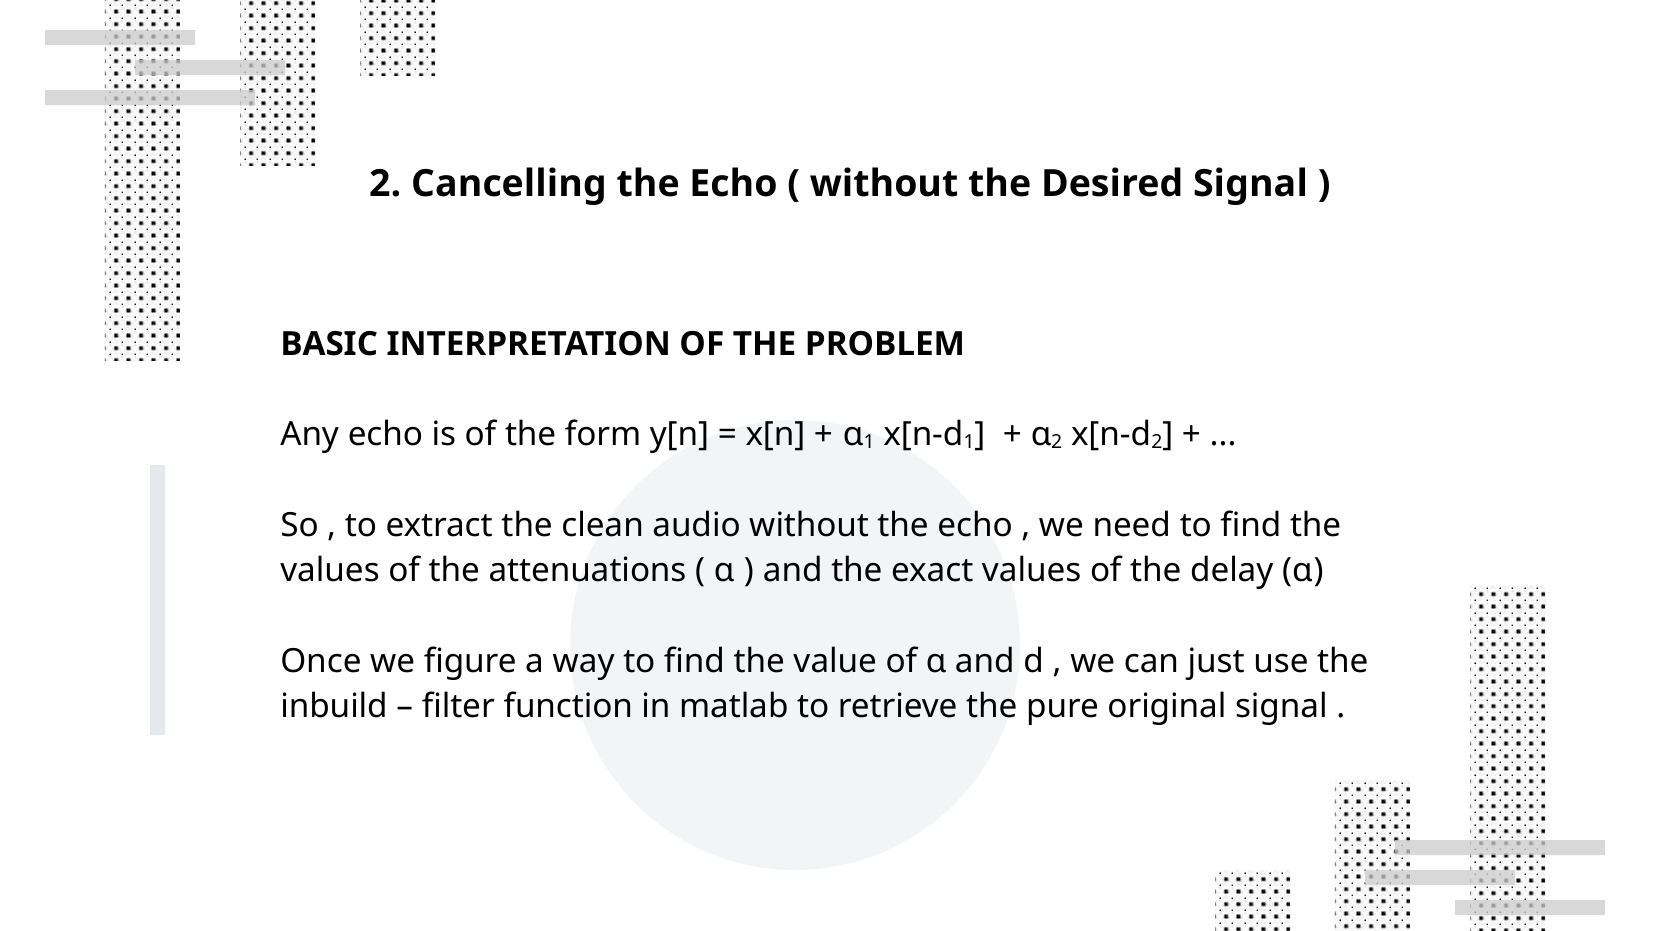

2. Cancelling the Echo ( without the Desired Signal )
BASIC INTERPRETATION OF THE PROBLEM
Any echo is of the form y[n] = x[n] + ɑ1 x[n-d1] + ɑ2 x[n-d2] + ...
So , to extract the clean audio without the echo , we need to find the values of the attenuations ( ɑ ) and the exact values of the delay (ɑ)
Once we figure a way to find the value of ɑ and d , we can just use the inbuild – filter function in matlab to retrieve the pure original signal .
.